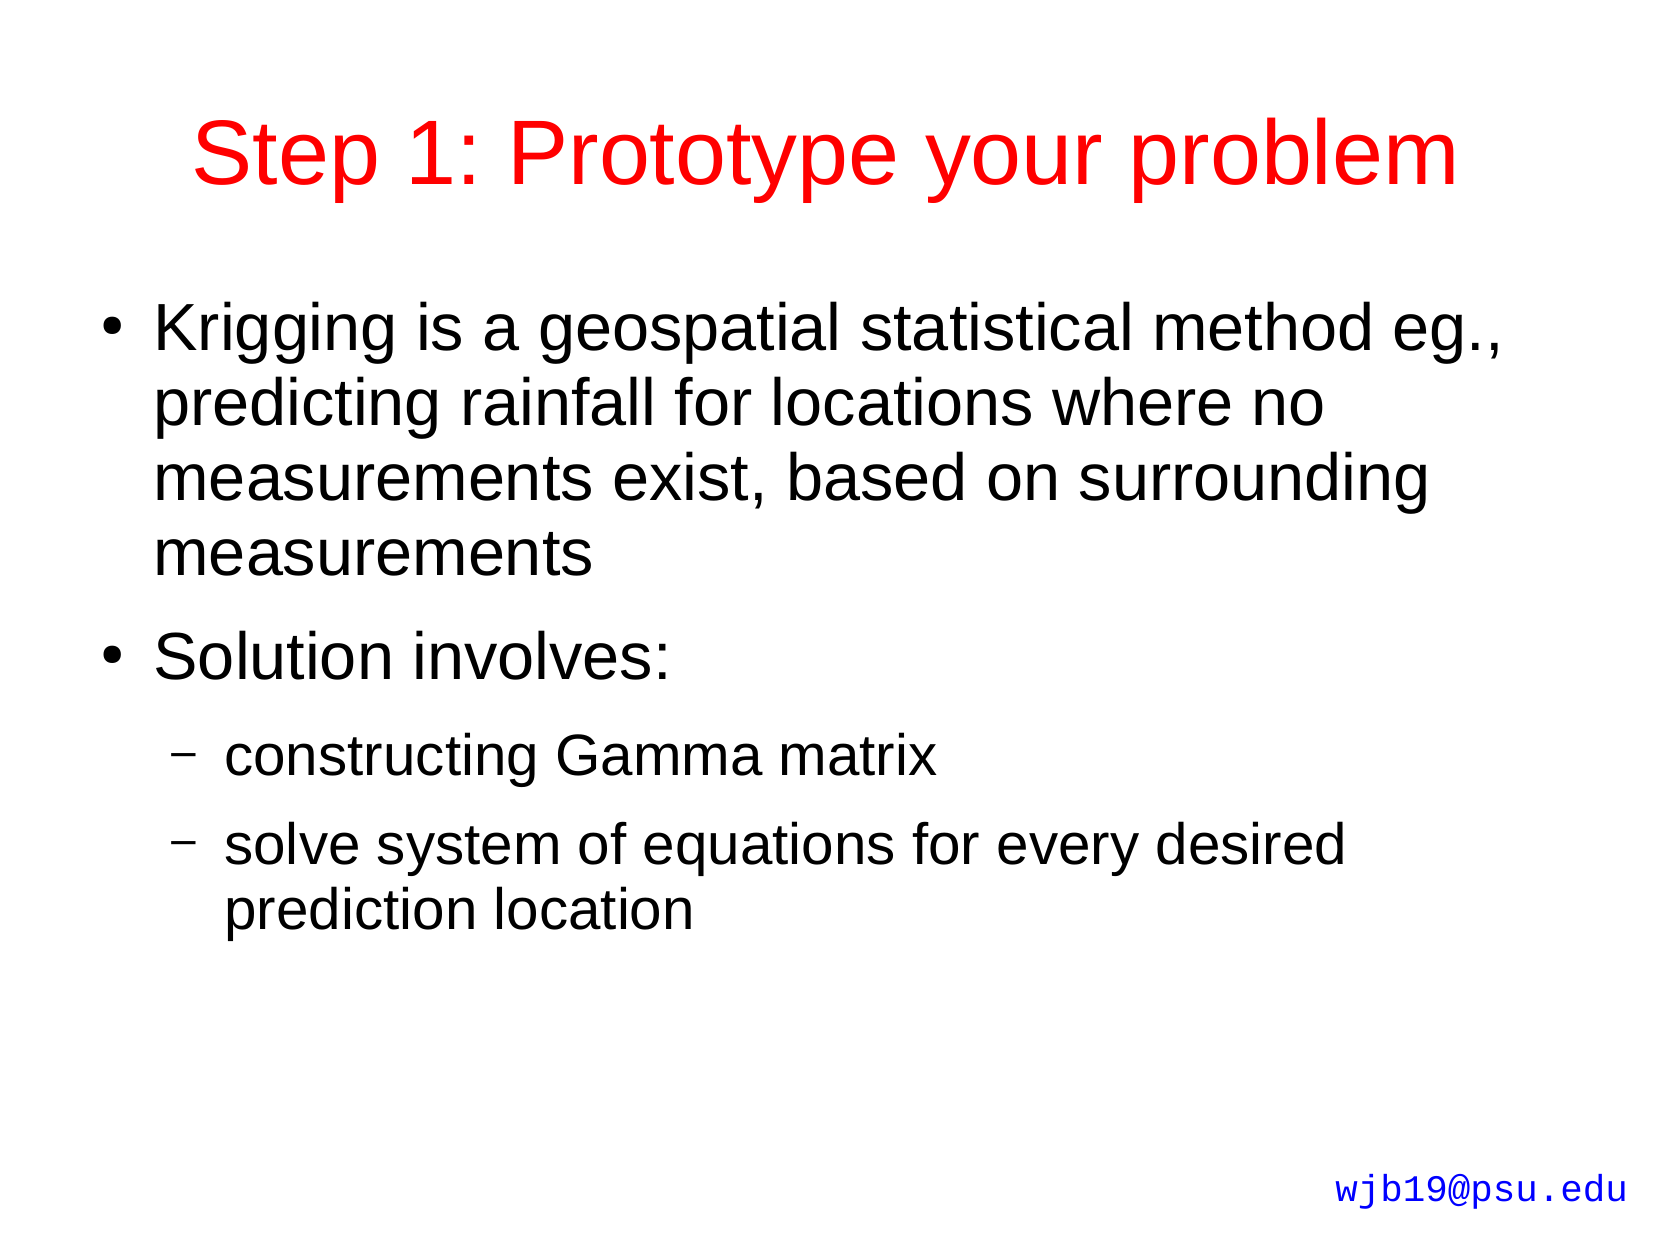

# Step 1: Prototype your problem
Krigging is a geospatial statistical method eg., predicting rainfall for locations where no measurements exist, based on surrounding measurements
Solution involves:
constructing Gamma matrix
solve system of equations for every desired prediction location
wjb19@psu.edu